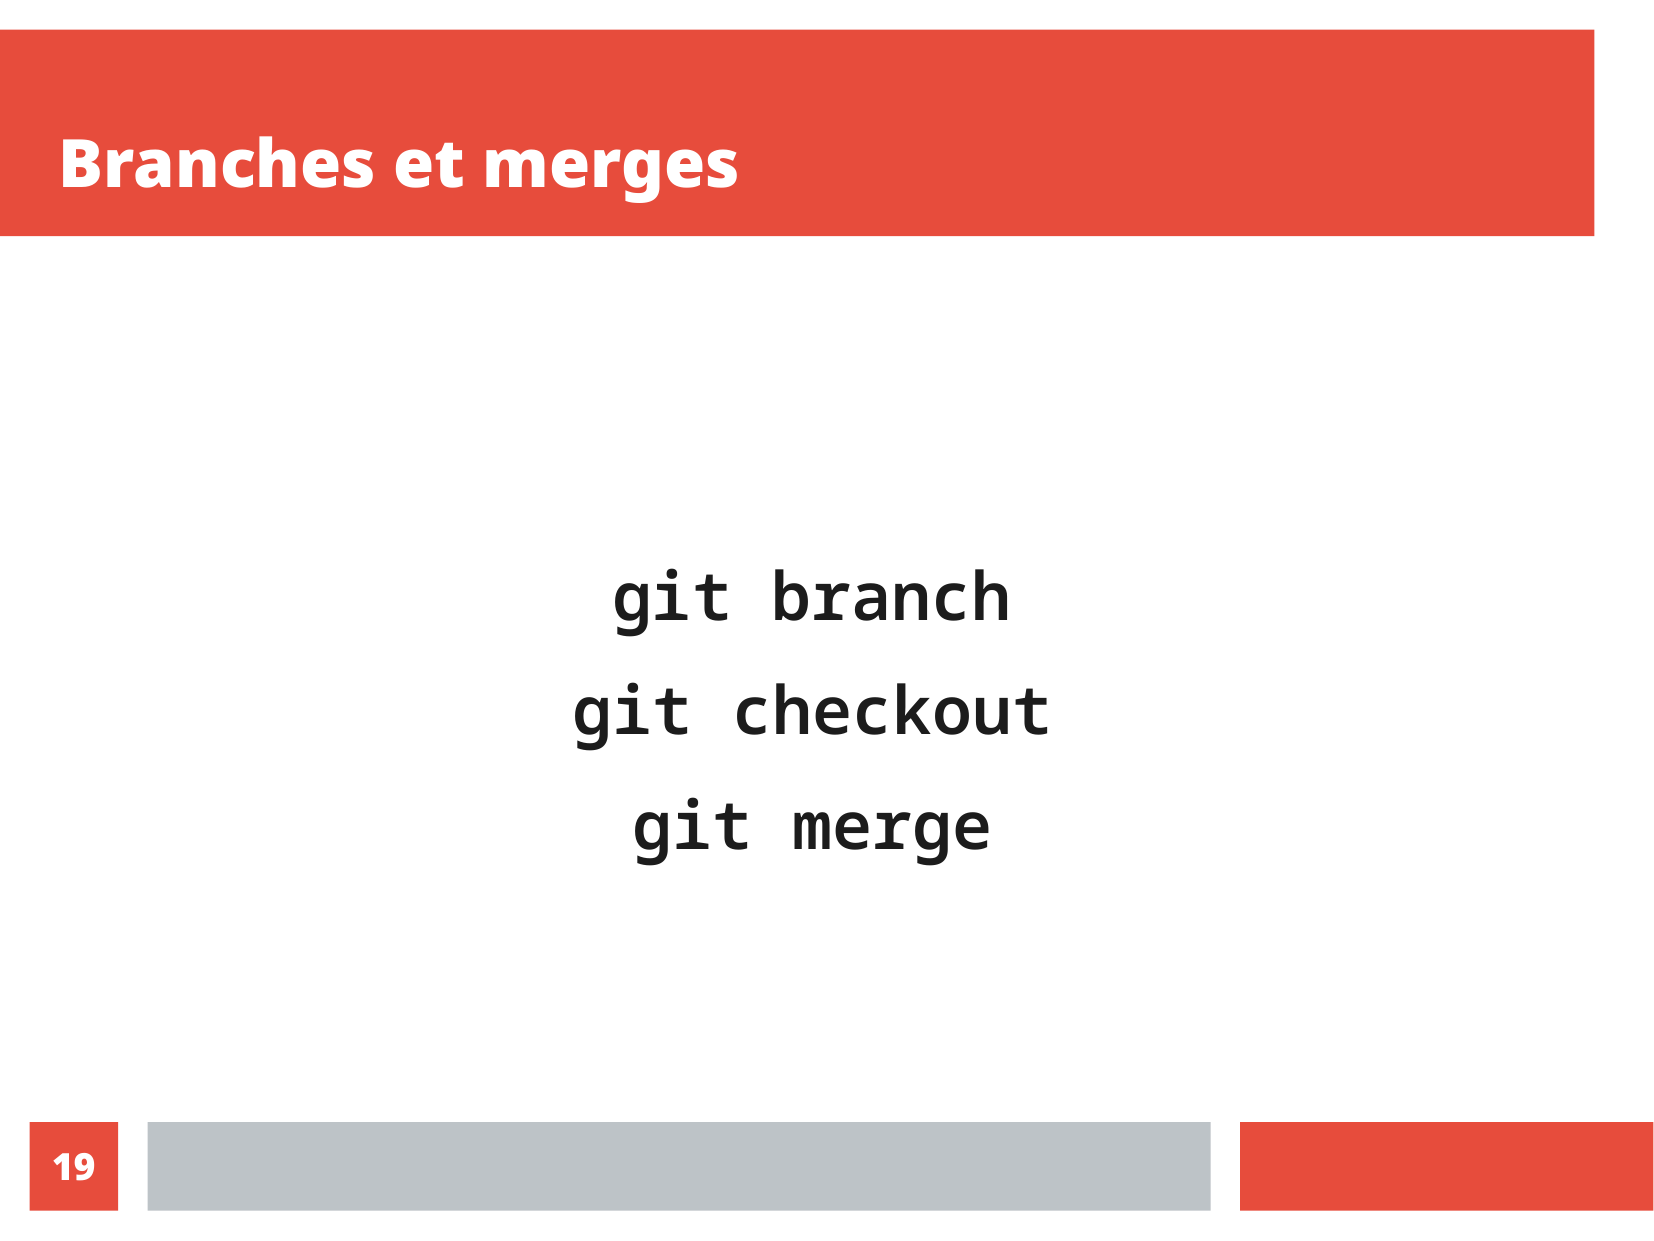

# Branches et merges
git branch
git checkout
git merge
19